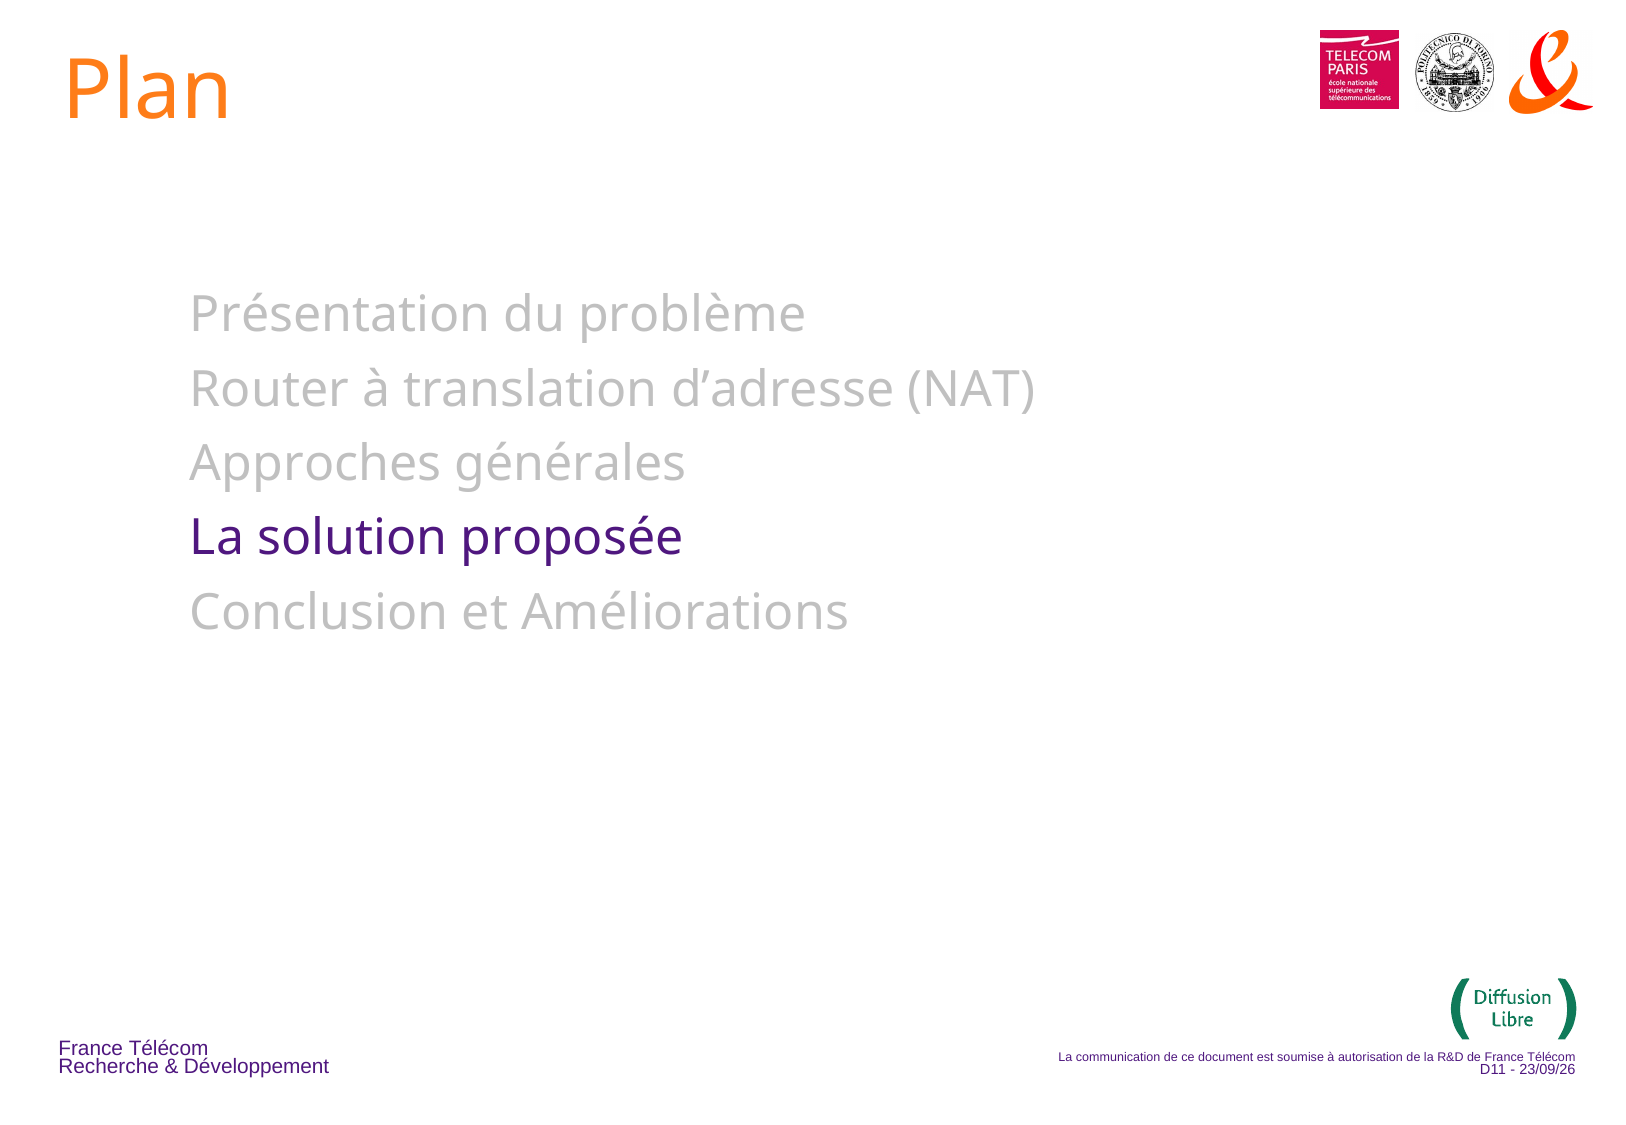

# Plan
Présentation du problème
Router à translation d’adresse (NAT)
Approches générales
La solution proposée
Conclusion et Améliorations